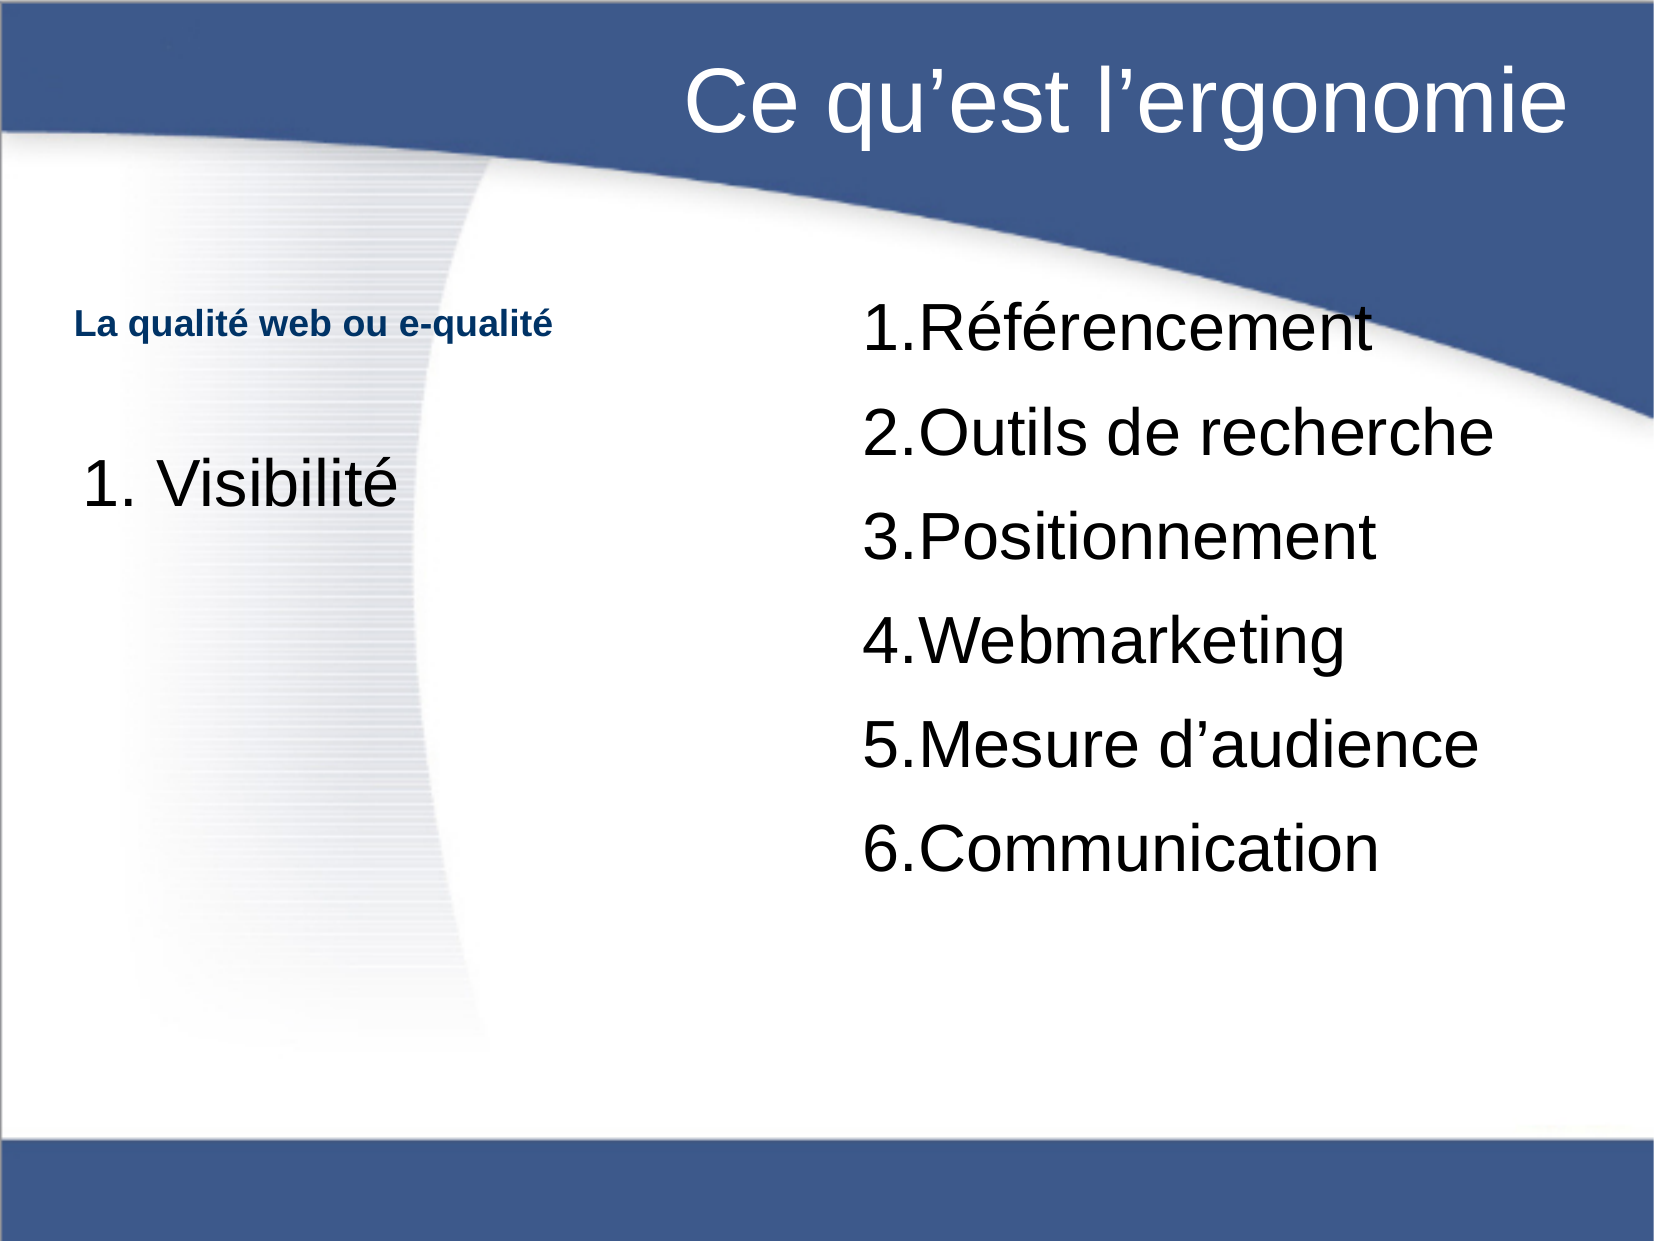

# Ce qu’est l’ergonomie
Référencement
Outils de recherche
Positionnement
Webmarketing
Mesure d’audience
Communication
La qualité web ou e-qualité
1. Visibilité